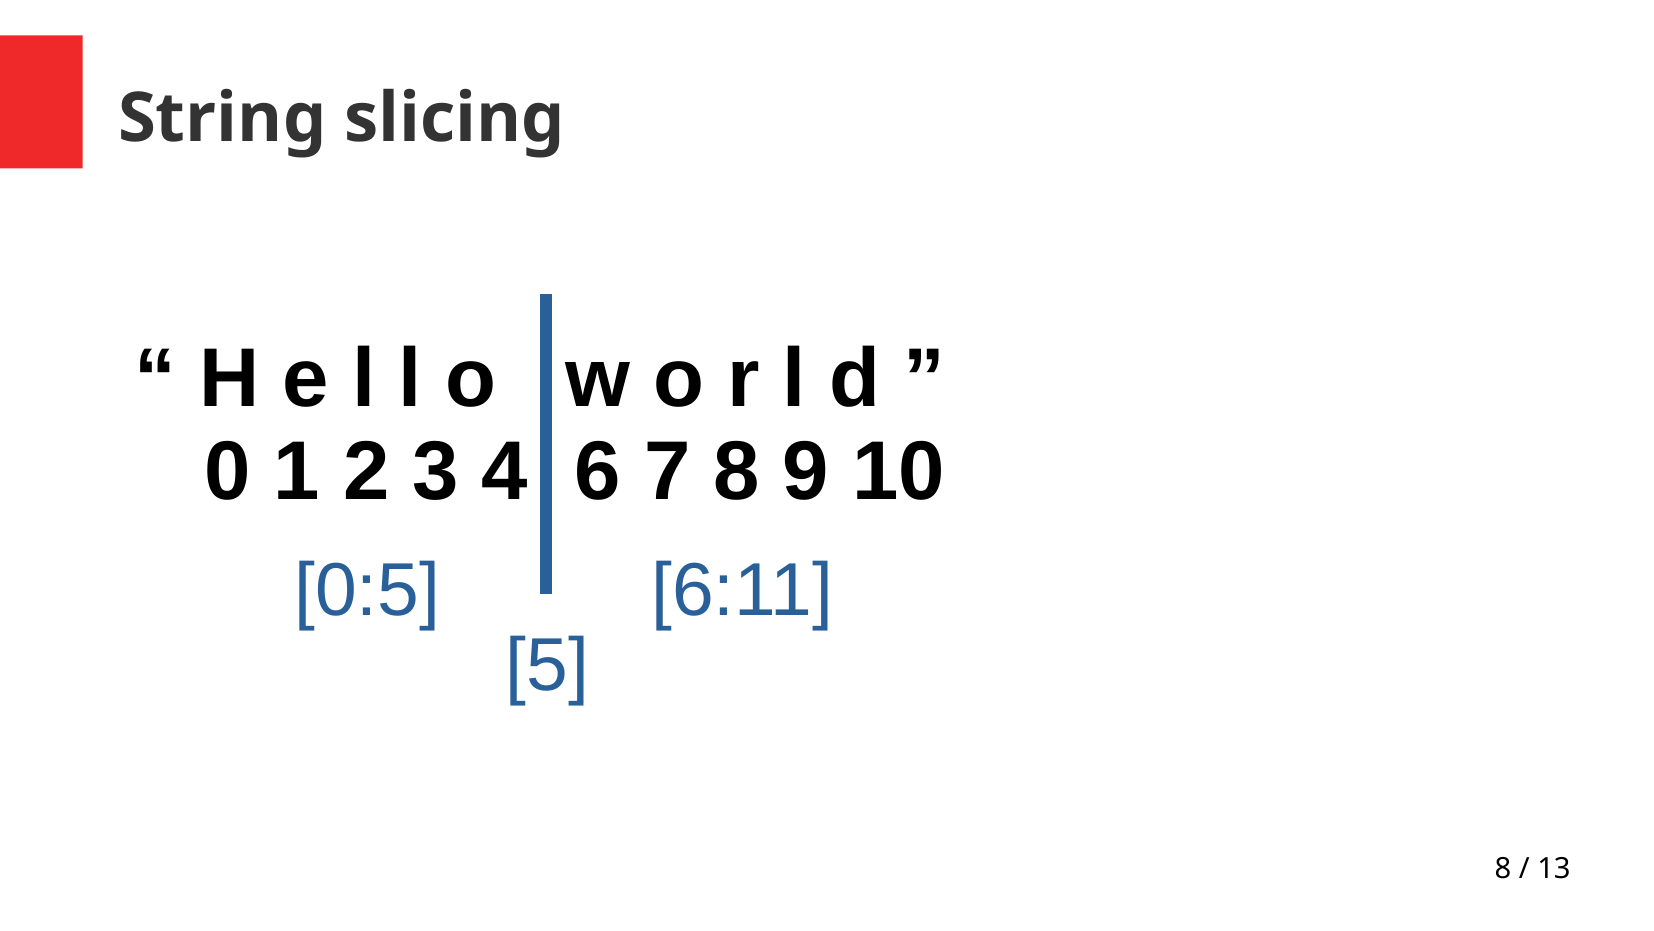

# String slicing
“ H e l l o w o r l d ”
 0 1 2 3 4 6 7 8 9 10
[0:5]
[6:11]
[5]
8